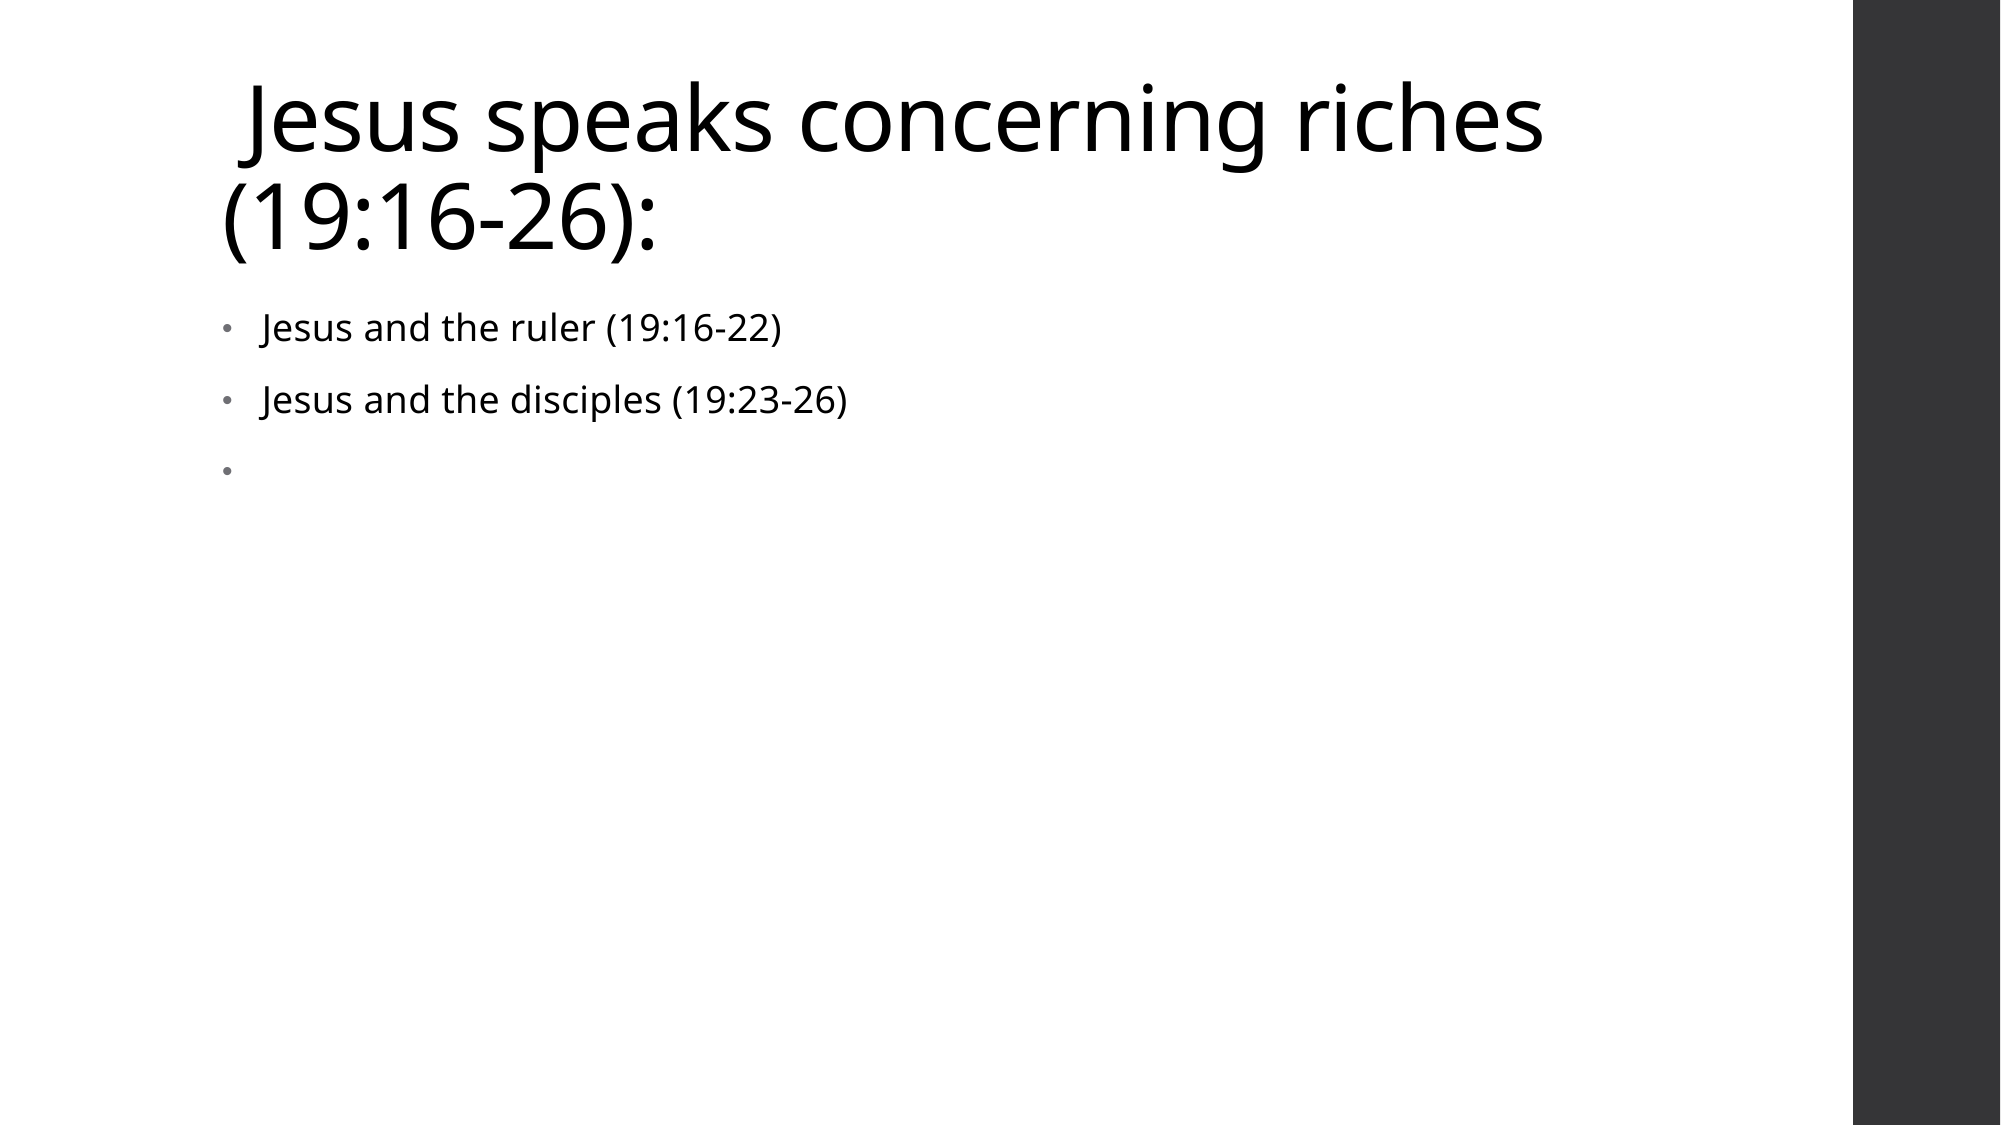

# Jesus speaks concerning riches (19:16-26):
 Jesus and the ruler (19:16-22)
 Jesus and the disciples (19:23-26)